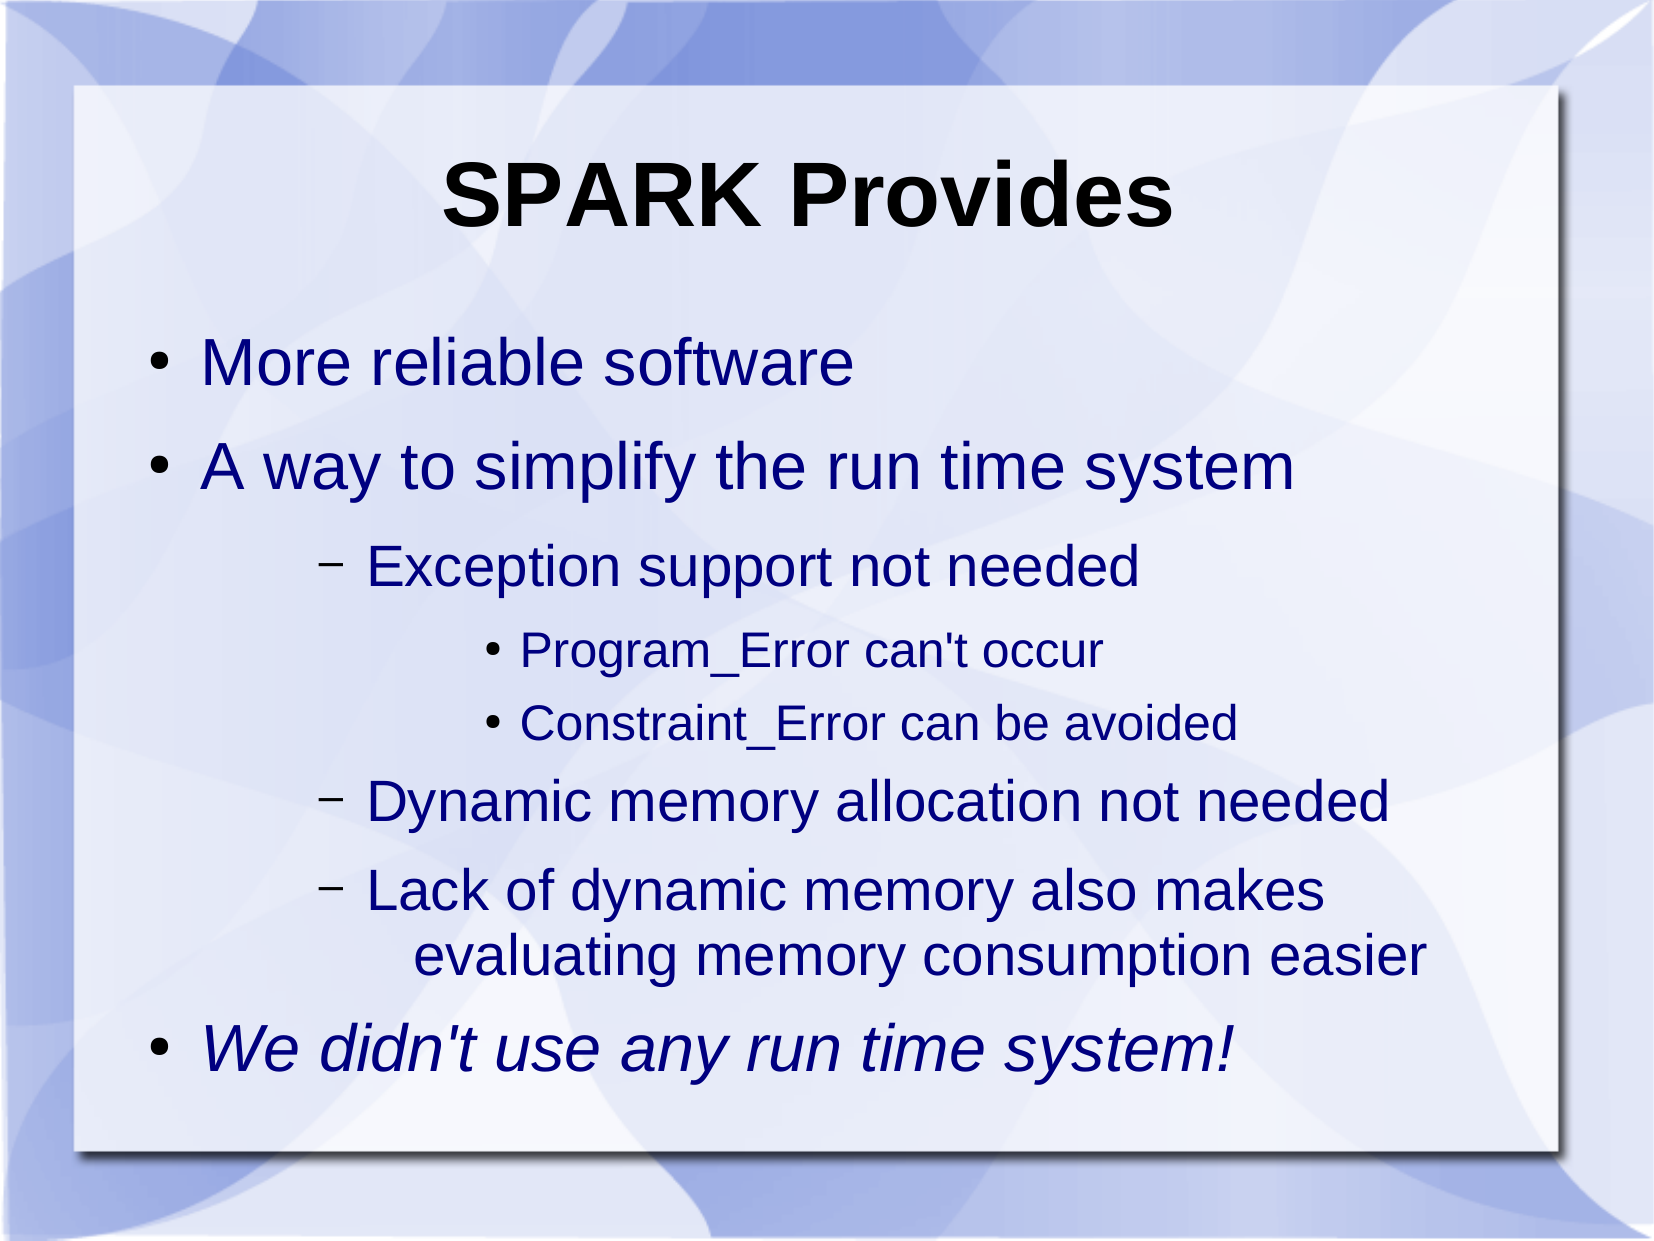

# SPARK Provides
More reliable software
A way to simplify the run time system
Exception support not needed
Program_Error can't occur
Constraint_Error can be avoided
Dynamic memory allocation not needed
Lack of dynamic memory also makes evaluating memory consumption easier
We didn't use any run time system!